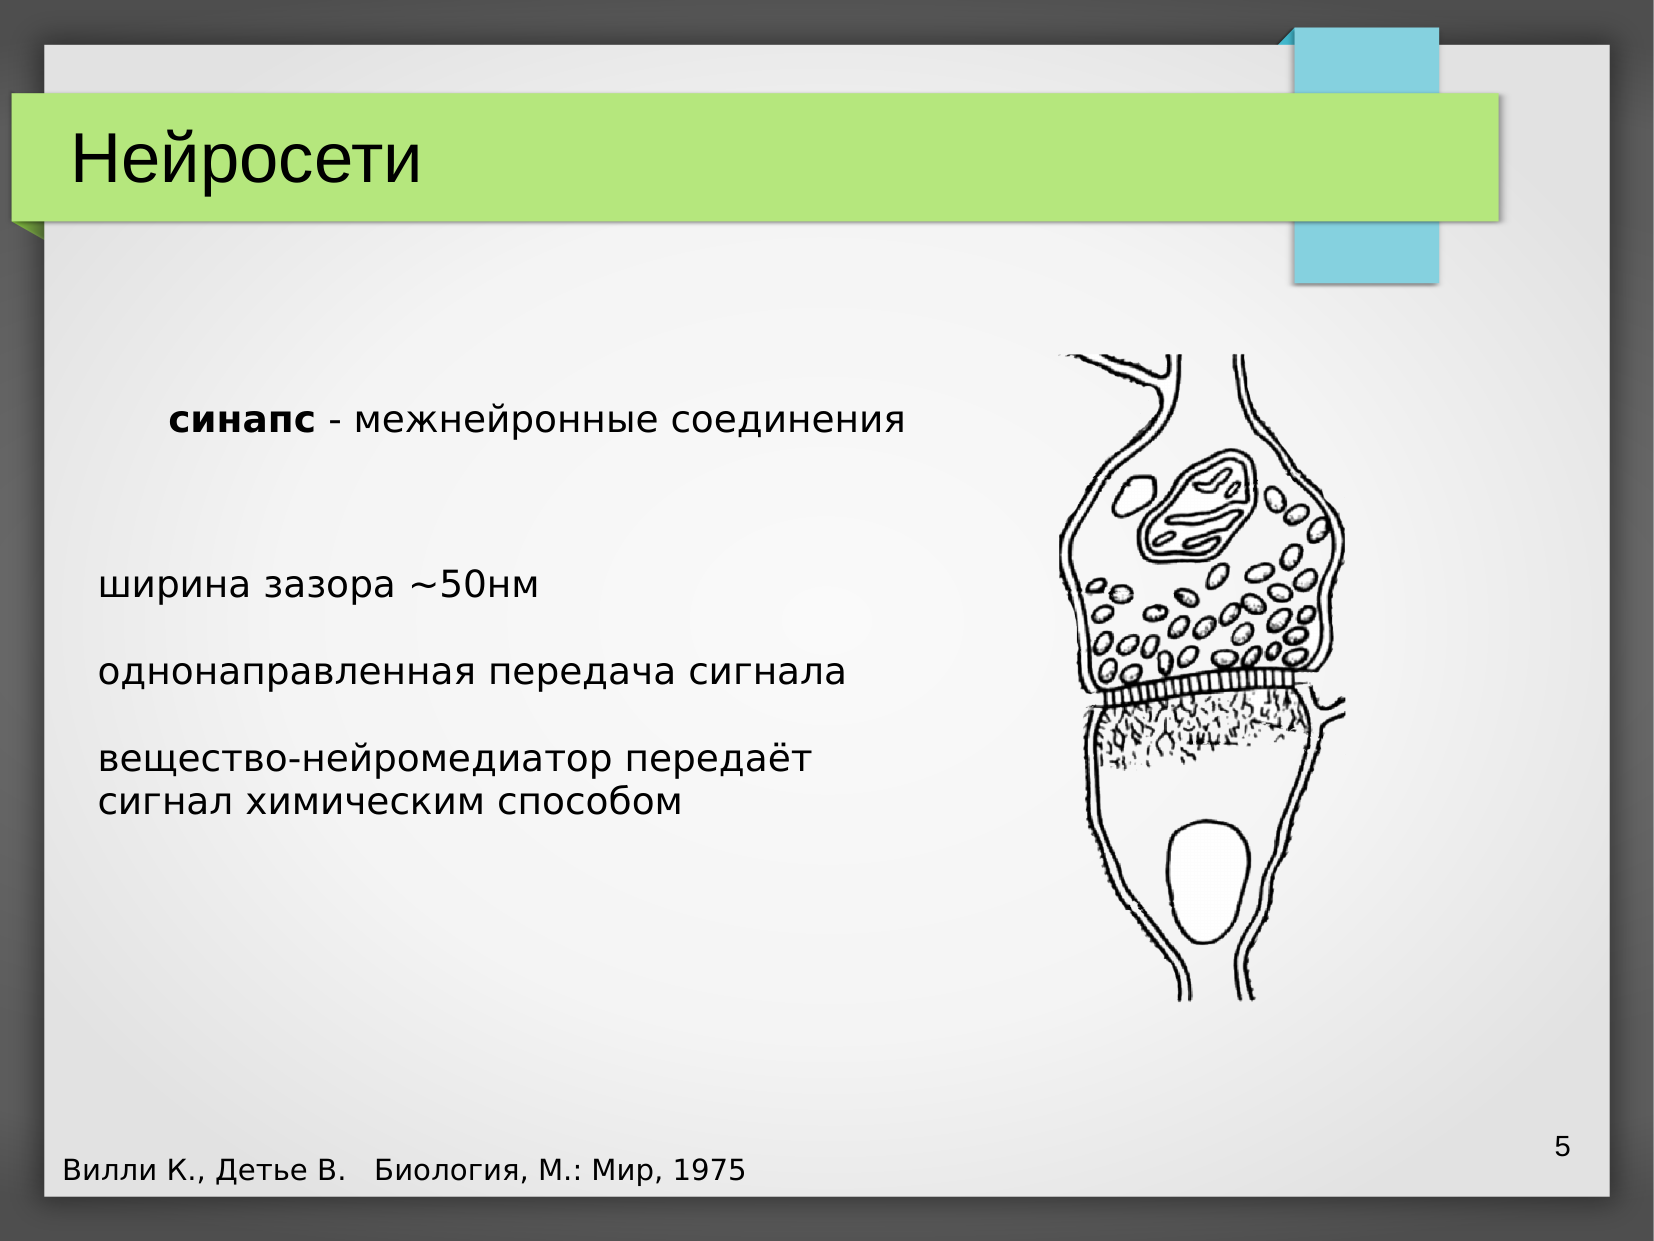

# Нейросети
синапс - межнейронные соединения
ширина зазора ~50нм
однонаправленная передача сигнала
вещество-нейромедиатор передаёт сигнал химическим способом
5
Вилли К., Детье В. Биология, М.: Мир, 1975